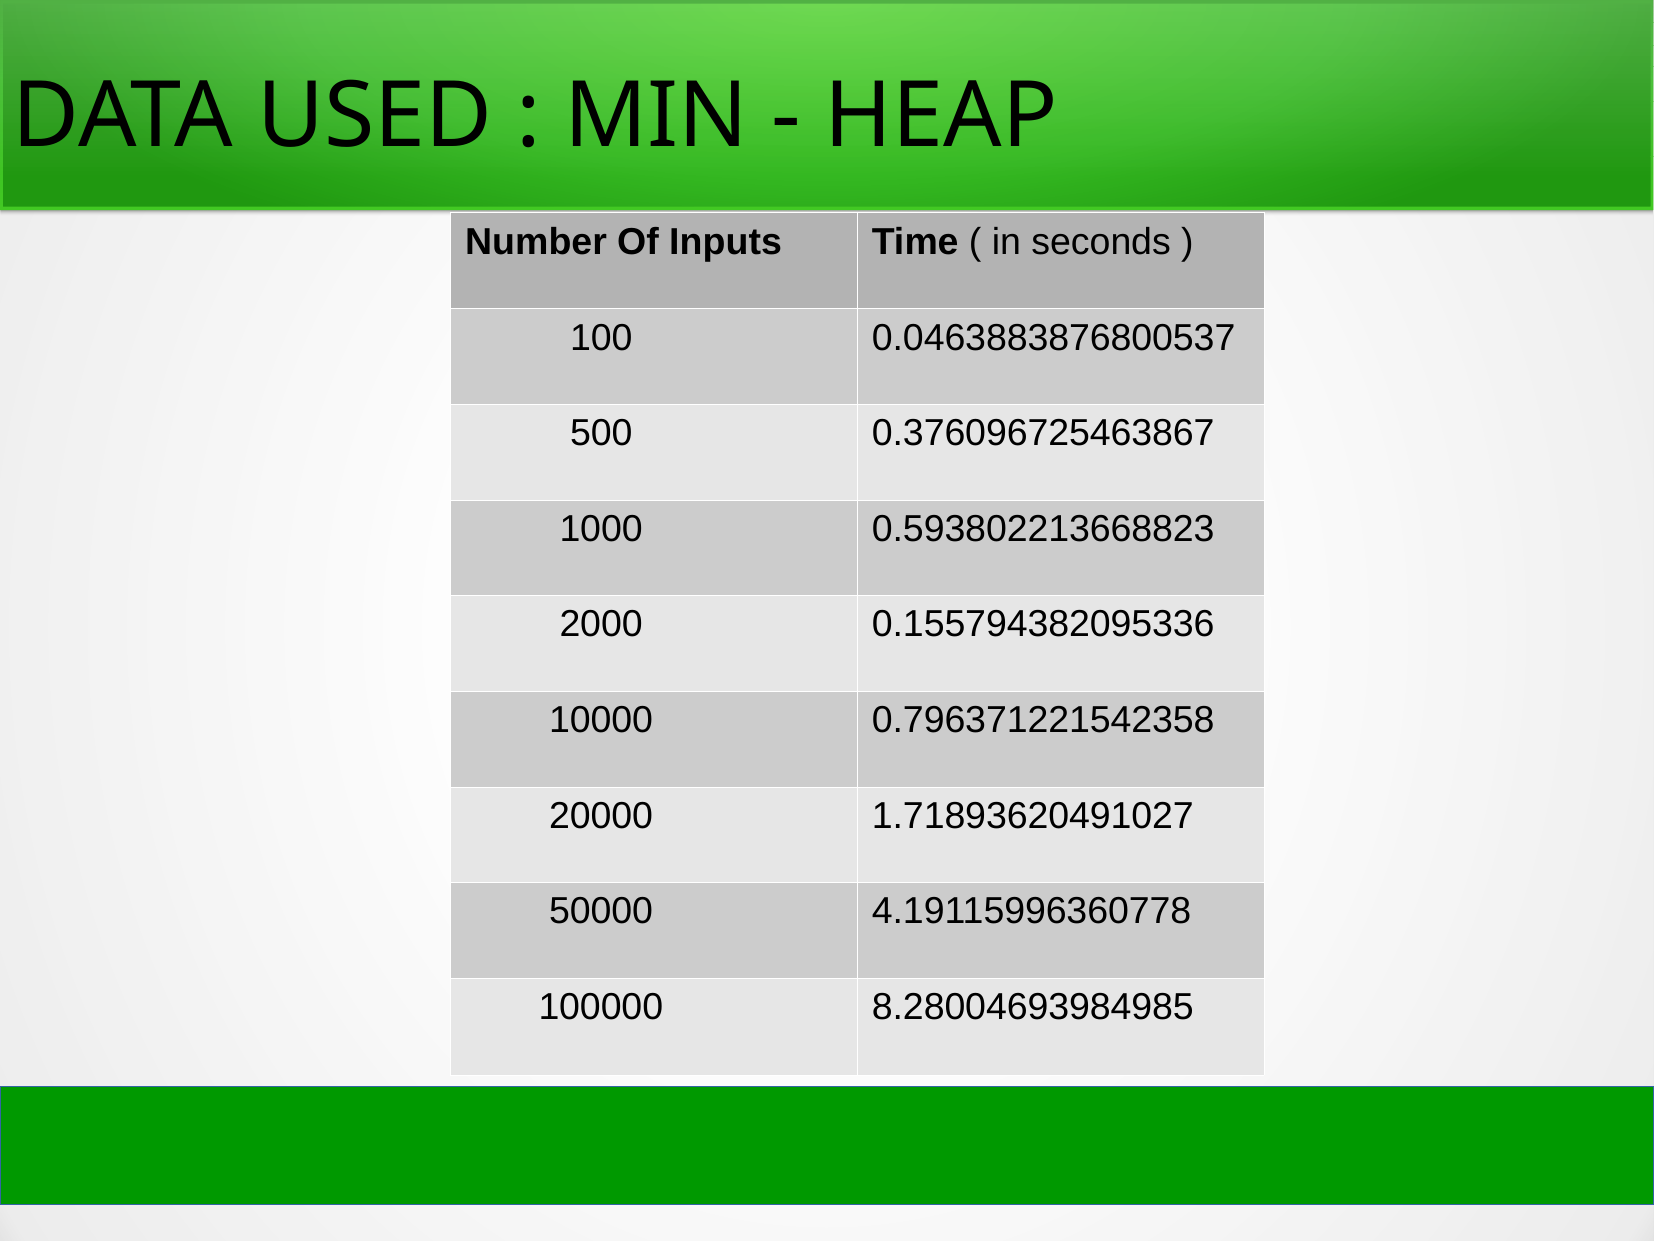

DATA USED : MIN - HEAP
| Number Of Inputs | Time ( in seconds ) |
| --- | --- |
| 100 | 0.0463883876800537 |
| 500 | 0.376096725463867 |
| 1000 | 0.593802213668823 |
| 2000 | 0.155794382095336 |
| 10000 | 0.796371221542358 |
| 20000 | 1.71893620491027 |
| 50000 | 4.19115996360778 |
| 100000 | 8.28004693984985 |
12/26/03
AVL Trees - Lecture 8
33